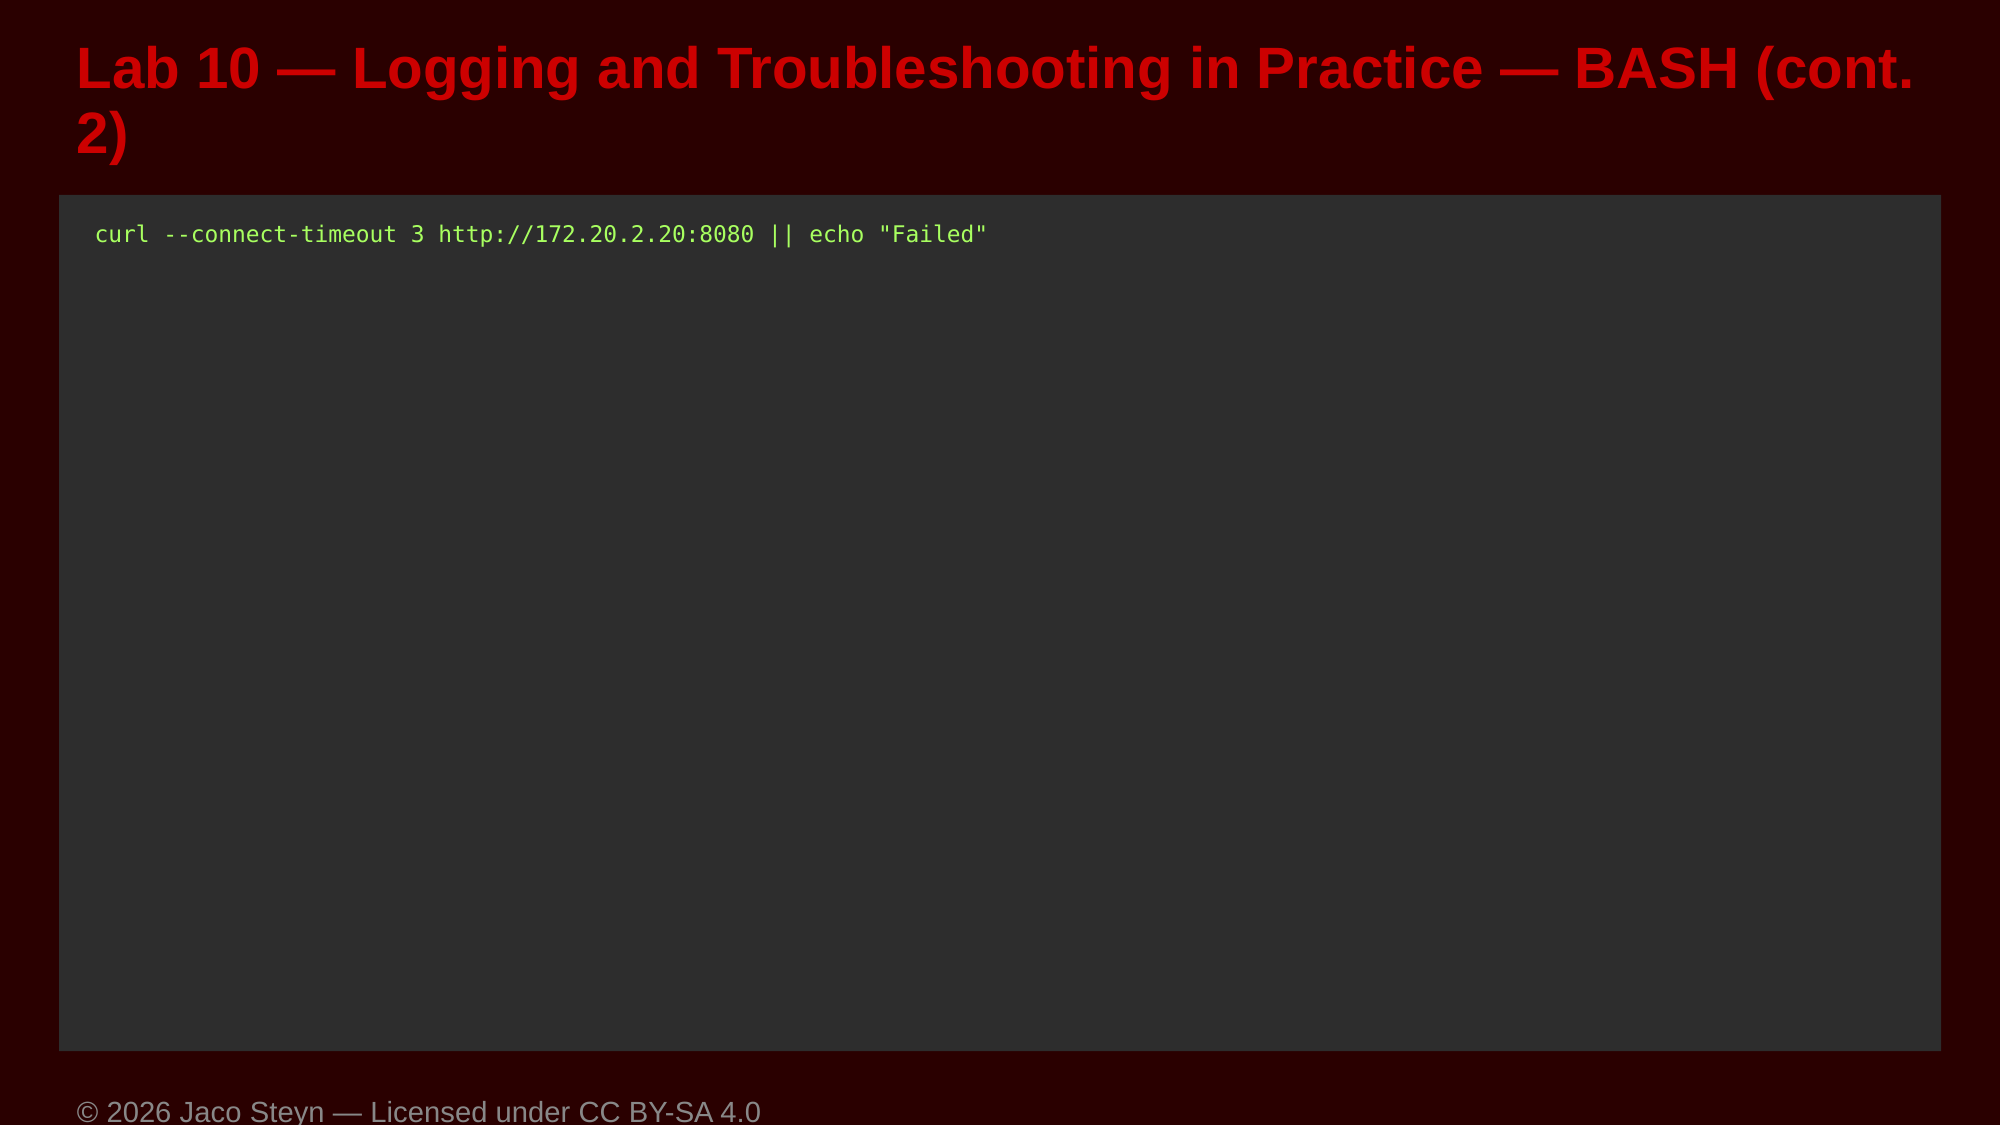

Lab 10 — Logging and Troubleshooting in Practice — BASH (cont. 2)
curl --connect-timeout 3 http://172.20.2.20:8080 || echo "Failed"
© 2026 Jaco Steyn — Licensed under CC BY-SA 4.0